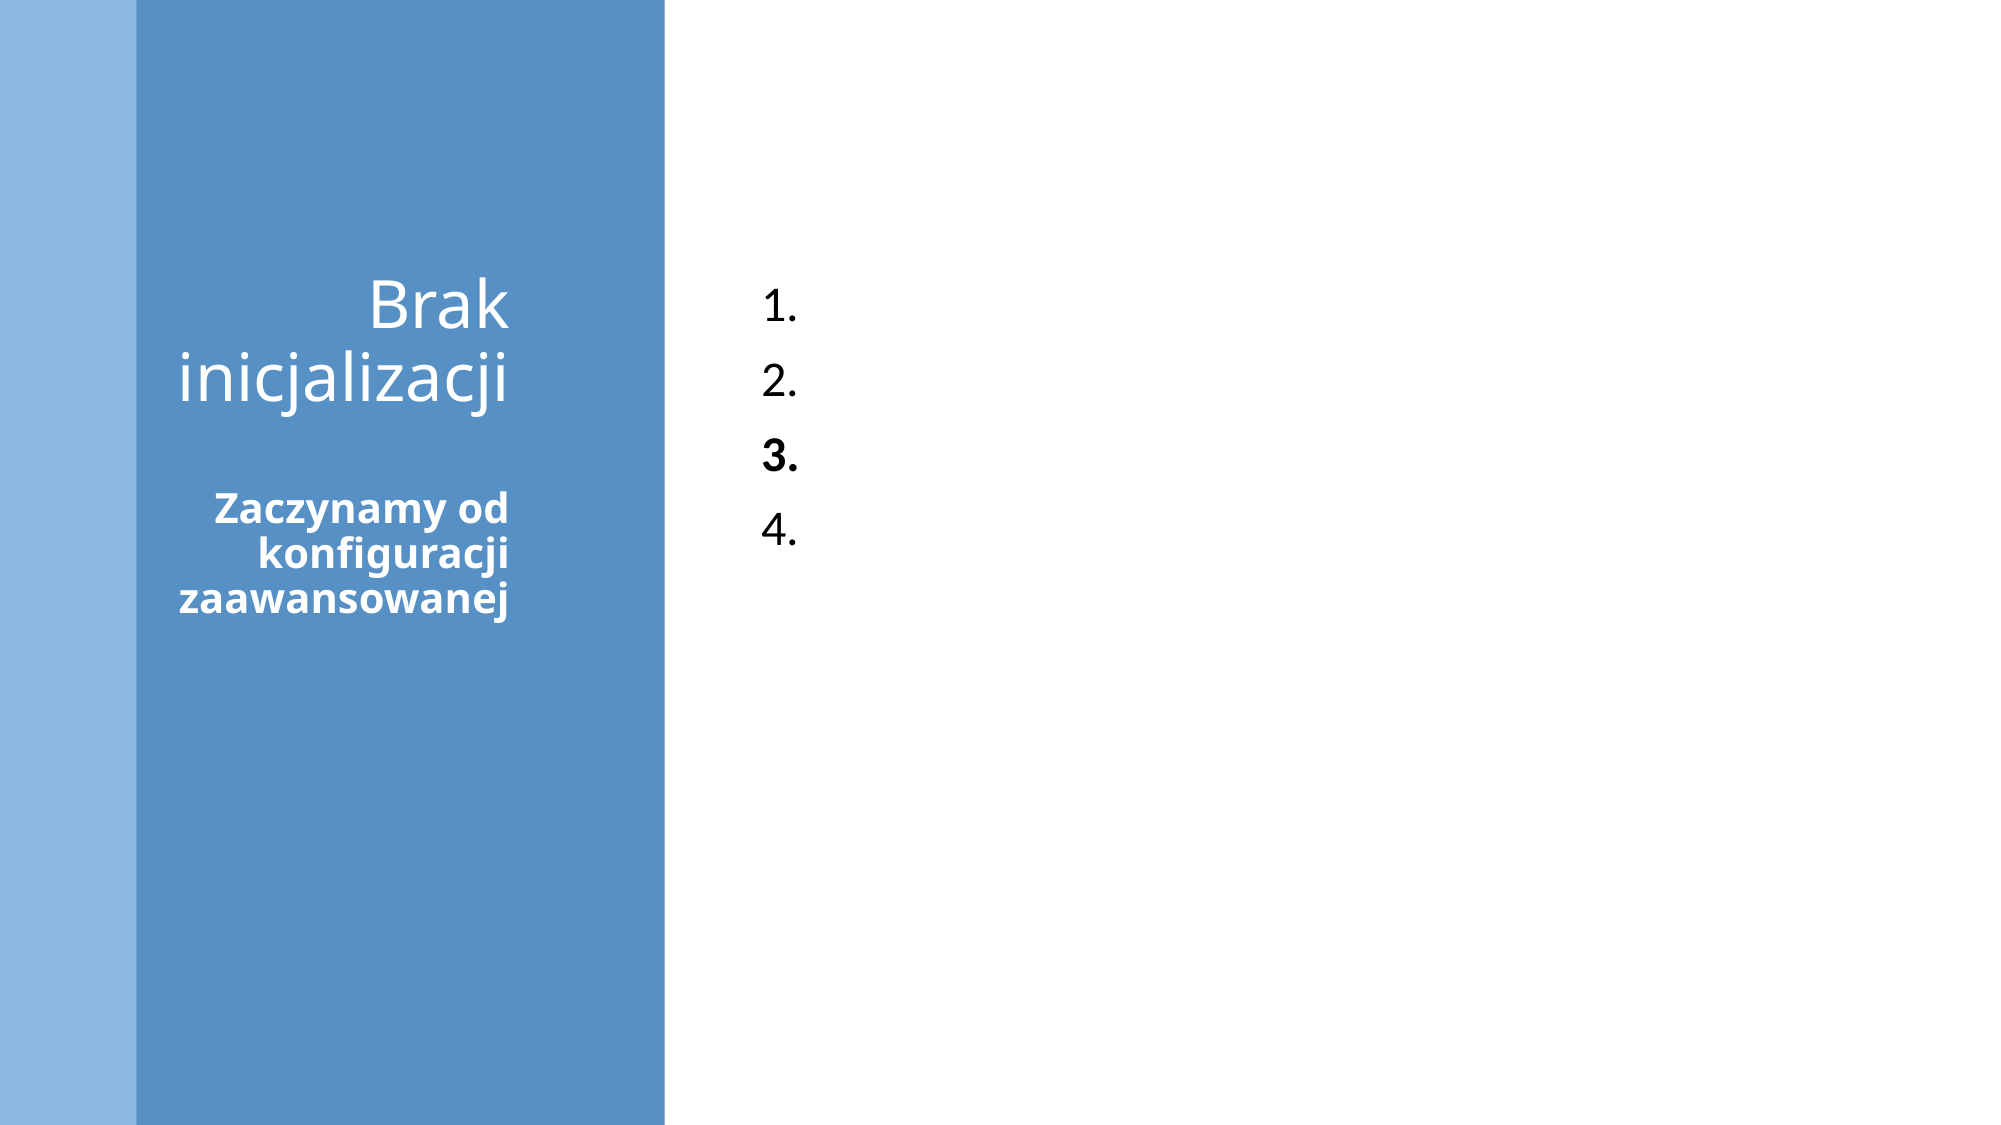

Program
Pamięć
# Brak inicjalizacji Zaczynamy od konfiguracji zaawansowanej